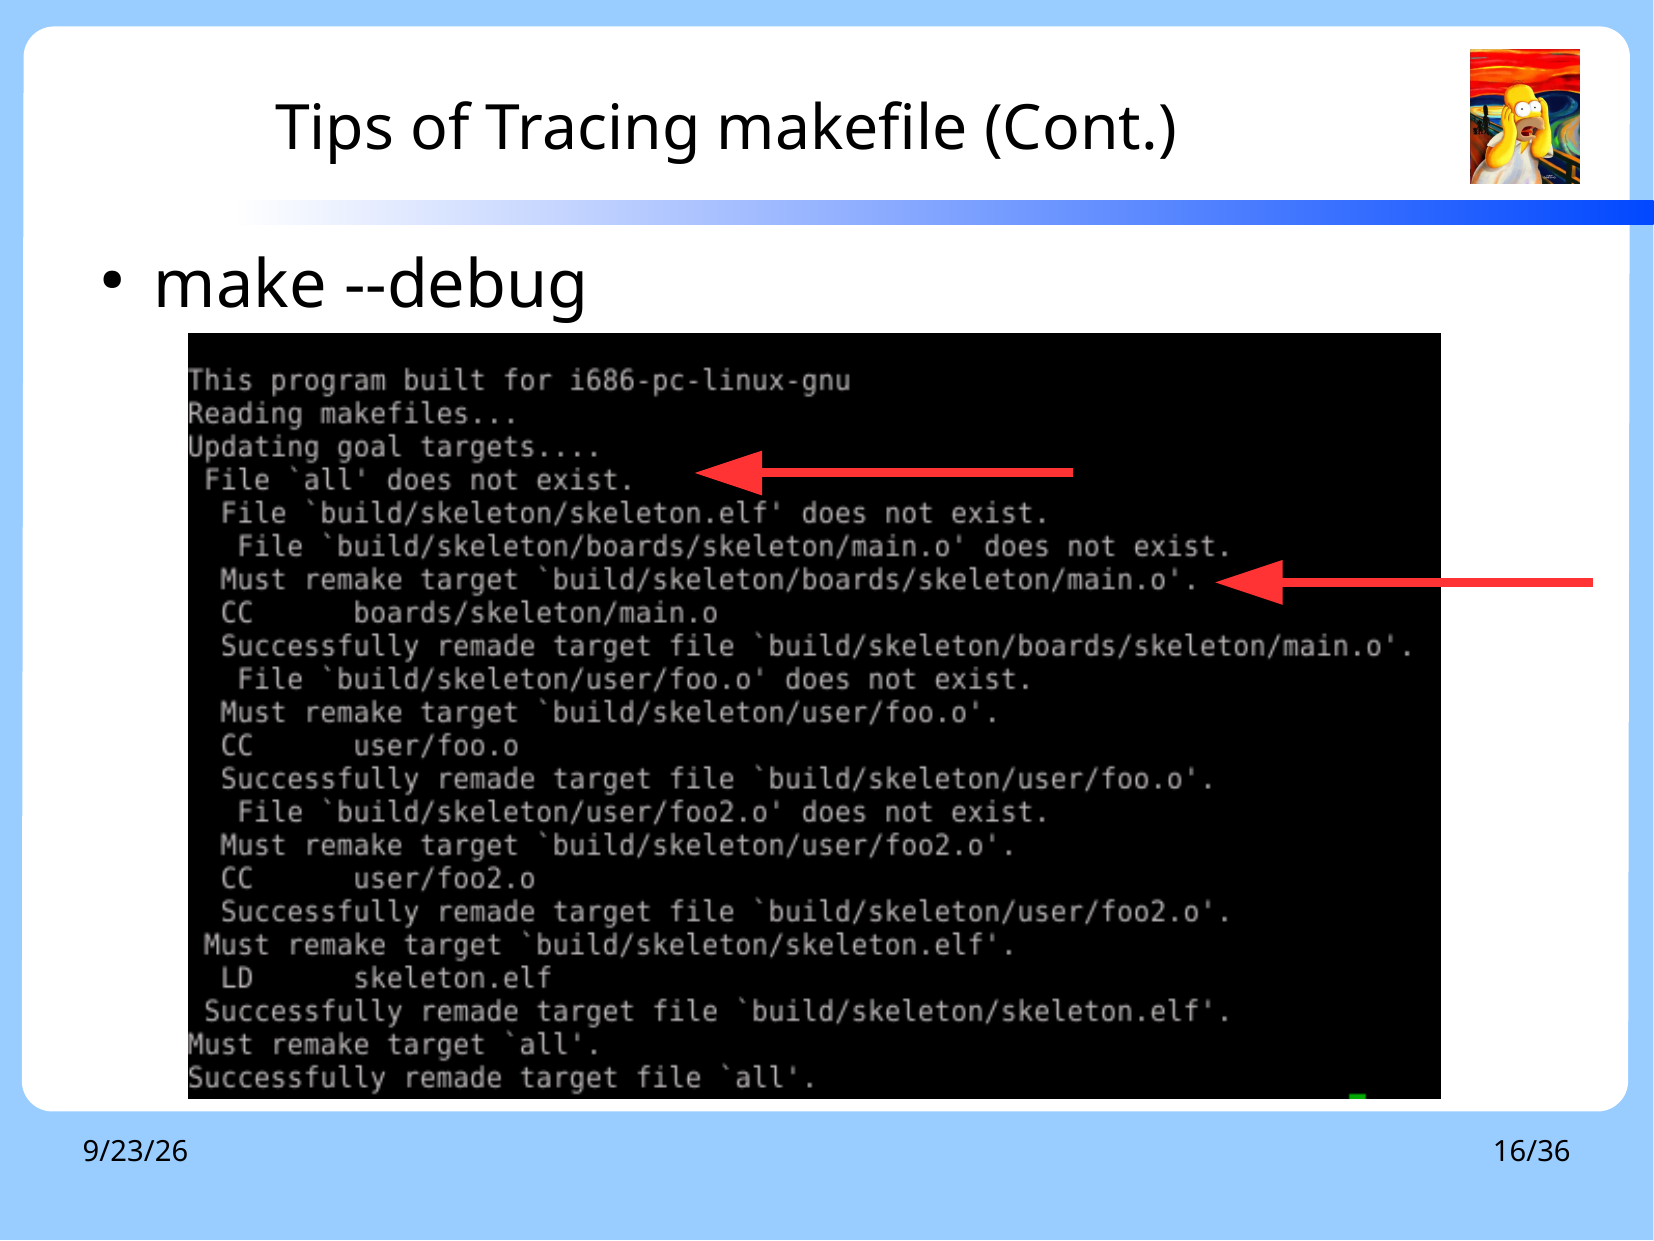

# Tips of Tracing makefile (Cont.)
make --debug
16